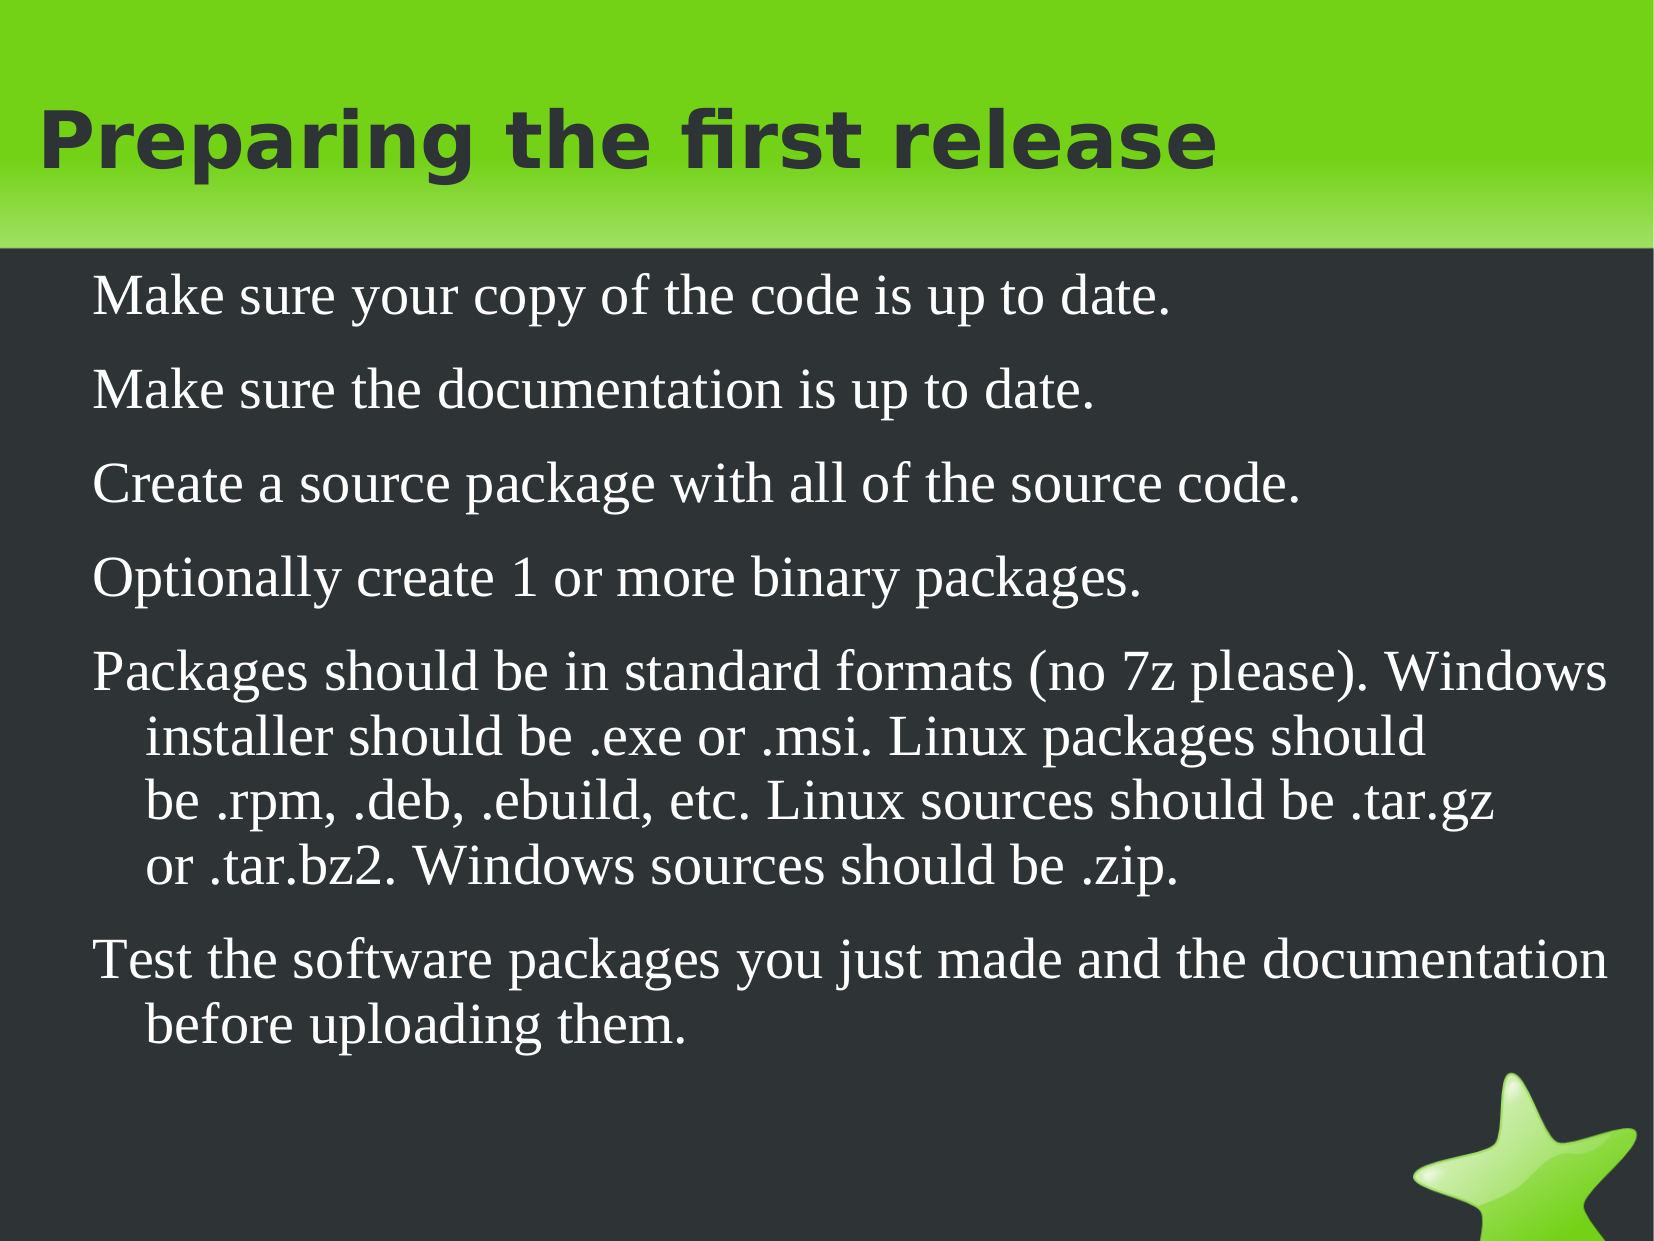

# Preparing the first release
Make sure your copy of the code is up to date.
Make sure the documentation is up to date.
Create a source package with all of the source code.
Optionally create 1 or more binary packages.
Packages should be in standard formats (no 7z please). Windows installer should be .exe or .msi. Linux packages should be .rpm, .deb, .ebuild, etc. Linux sources should be .tar.gz or .tar.bz2. Windows sources should be .zip.
Test the software packages you just made and the documentation before uploading them.